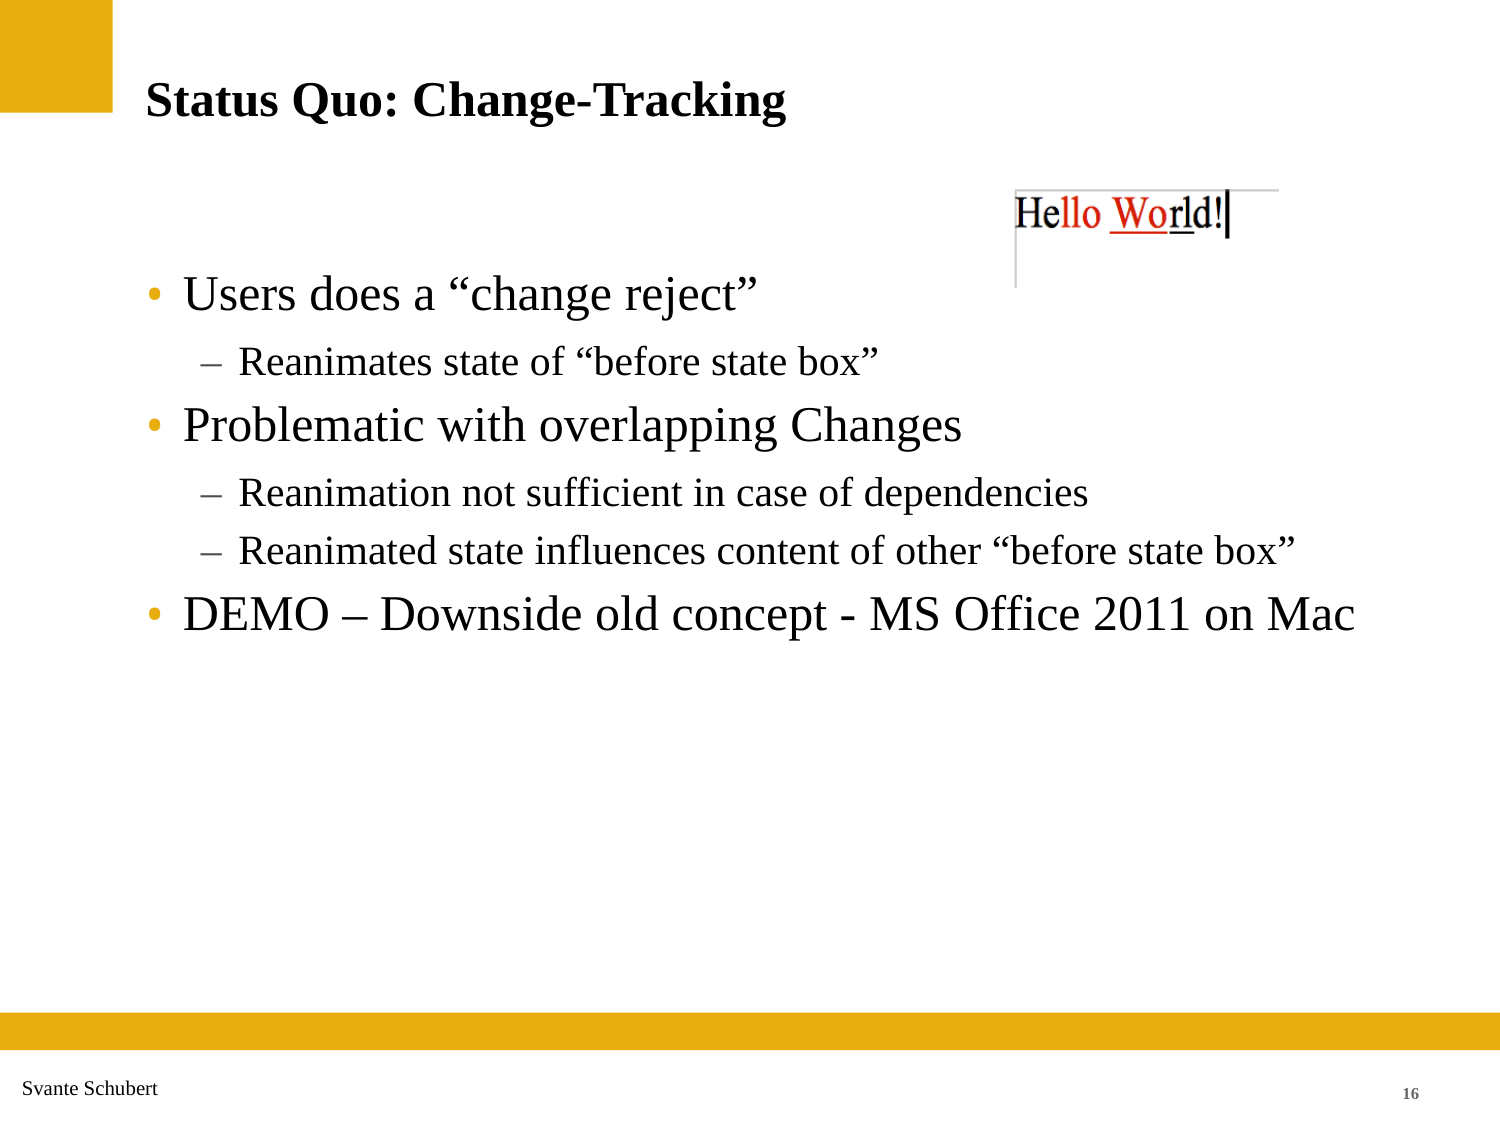

# Status Quo: Change-Tracking
Users does a “change reject”
Reanimates state of “before state box”
Problematic with overlapping Changes
Reanimation not sufficient in case of dependencies
Reanimated state influences content of other “before state box”
DEMO – Downside old concept - MS Office 2011 on Mac
Svante Schubert